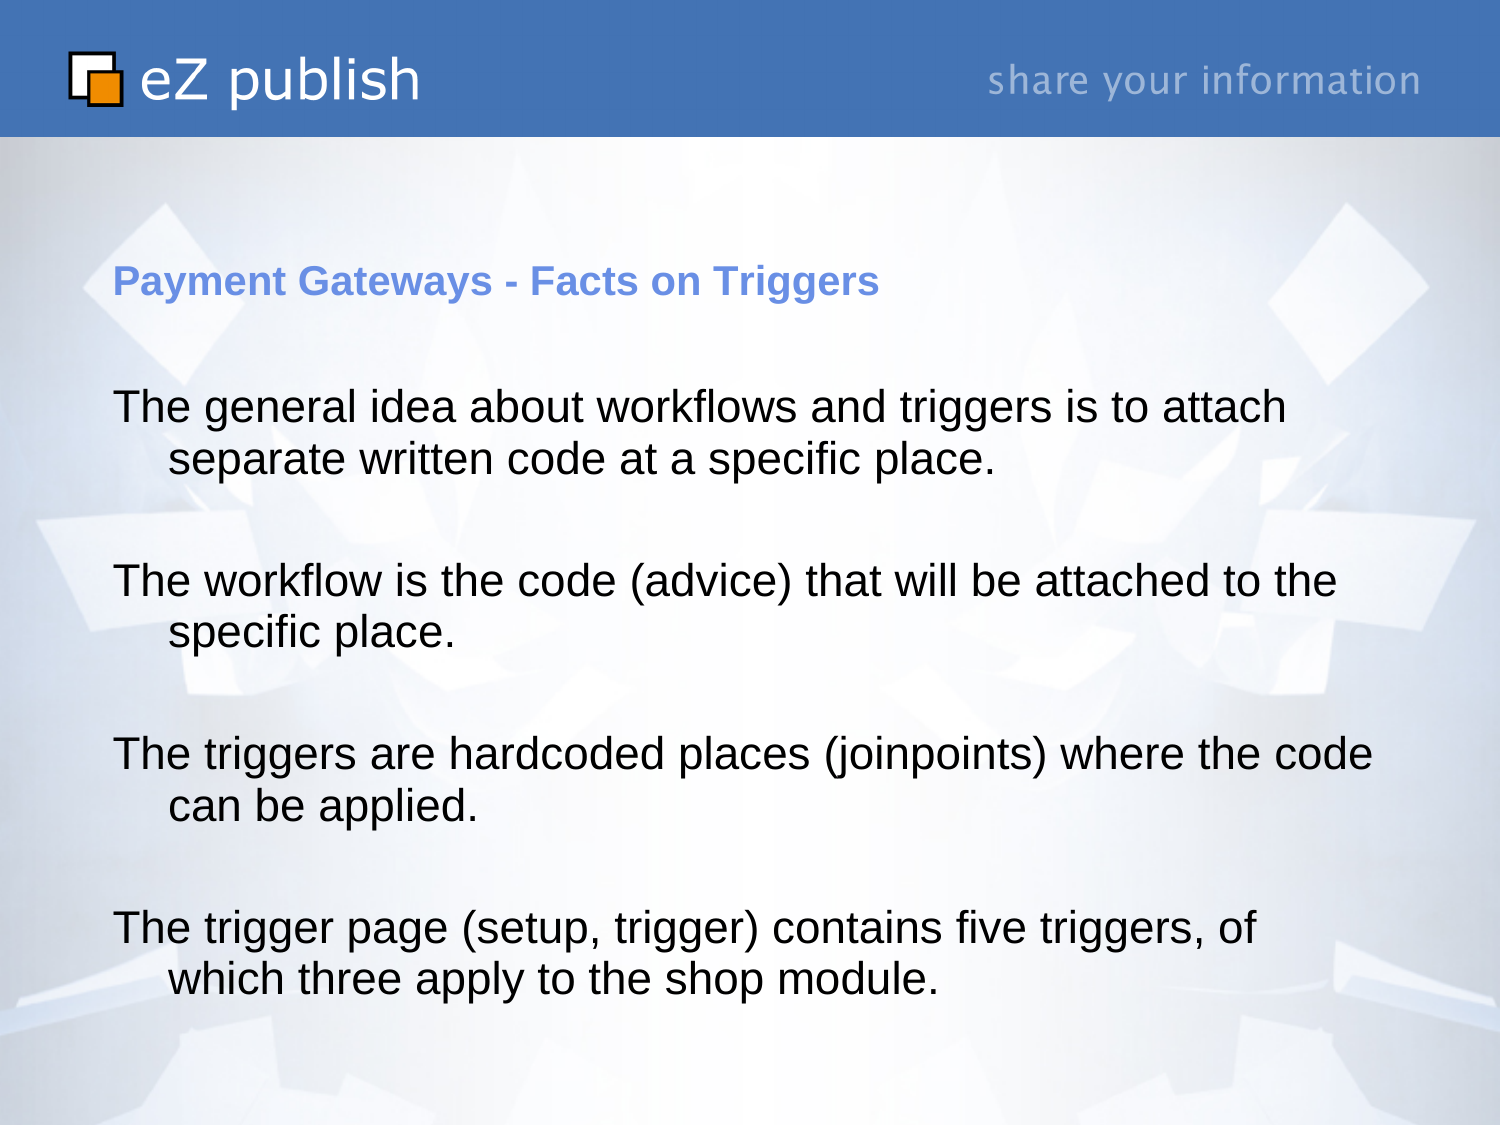

# Payment Gateways - Facts on Triggers
The general idea about workflows and triggers is to attach separate written code at a specific place.
The workflow is the code (advice) that will be attached to the specific place.
The triggers are hardcoded places (joinpoints) where the code can be applied.
The trigger page (setup, trigger) contains five triggers, of which three apply to the shop module.